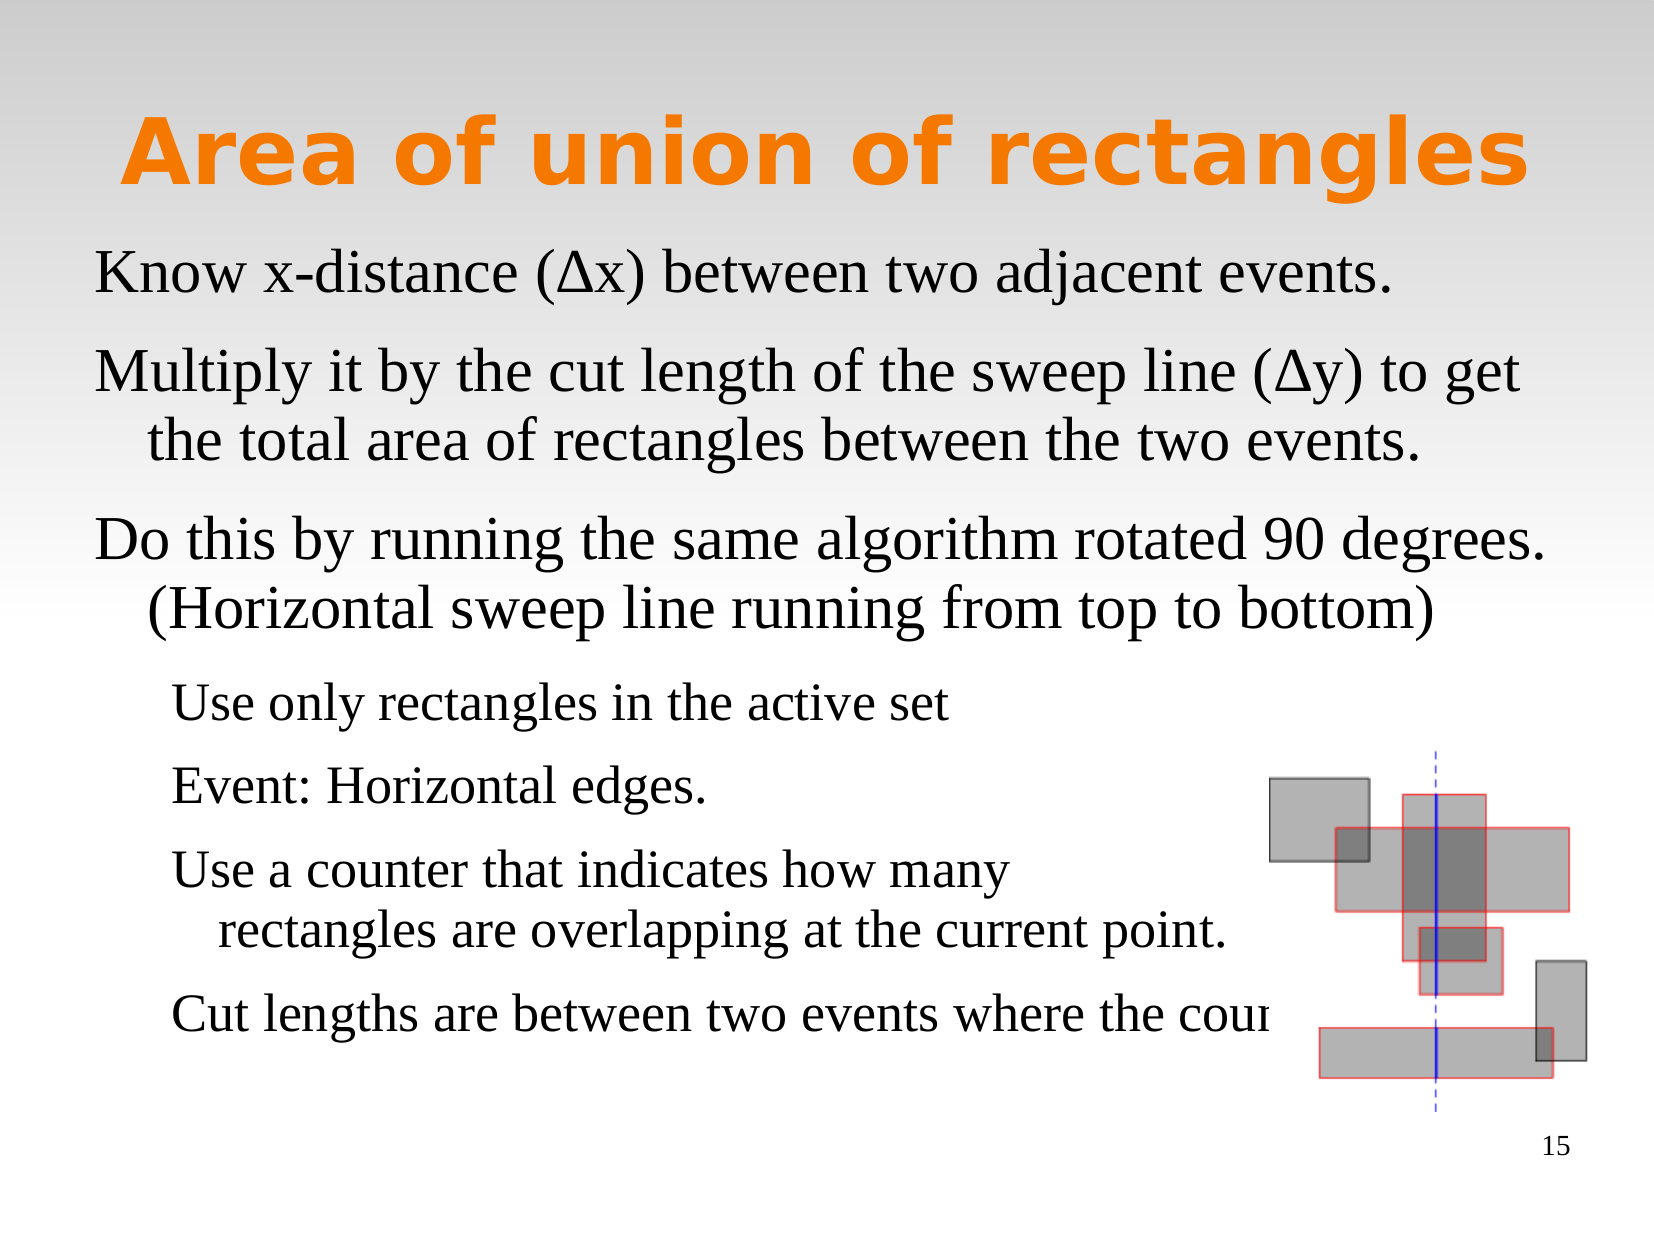

# Area of union of rectangles
Know x-distance (∆x) between two adjacent events.
Multiply it by the cut length of the sweep line (∆y) to get the total area of rectangles between the two events.
Do this by running the same algorithm rotated 90 degrees. (Horizontal sweep line running from top to bottom)
Use only rectangles in the active set
Event: Horizontal edges.
Use a counter that indicates how many
rectangles are overlapping at the current point.
Cut lengths are between two events where the count is zero.
15